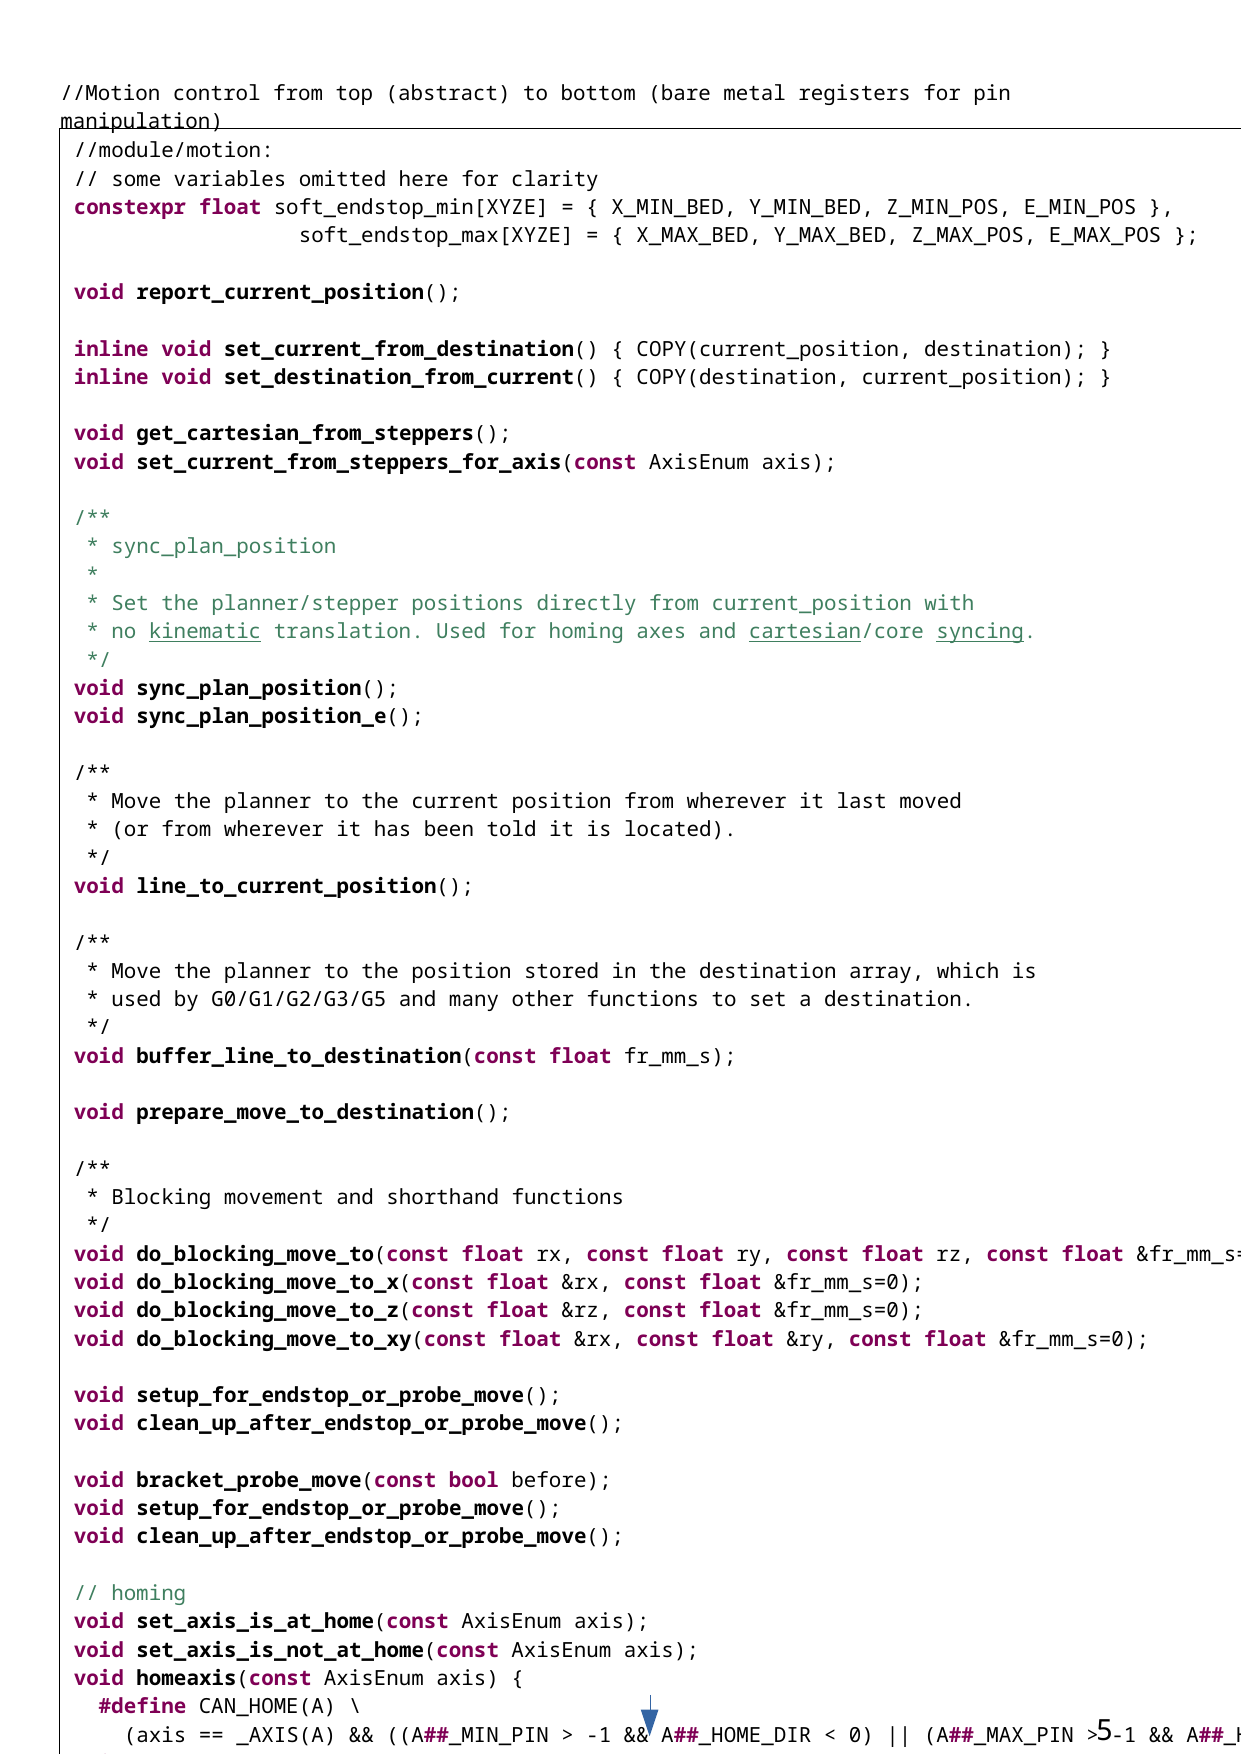

//Motion control from top (abstract) to bottom (bare metal registers for pin manipulation)
//module/motion:
// some variables omitted here for clarity
constexpr float soft_endstop_min[XYZE] = { X_MIN_BED, Y_MIN_BED, Z_MIN_POS, E_MIN_POS },
 soft_endstop_max[XYZE] = { X_MAX_BED, Y_MAX_BED, Z_MAX_POS, E_MAX_POS };
void report_current_position();
inline void set_current_from_destination() { COPY(current_position, destination); }
inline void set_destination_from_current() { COPY(destination, current_position); }
void get_cartesian_from_steppers();
void set_current_from_steppers_for_axis(const AxisEnum axis);
/**
 * sync_plan_position
 *
 * Set the planner/stepper positions directly from current_position with
 * no kinematic translation. Used for homing axes and cartesian/core syncing.
 */
void sync_plan_position();
void sync_plan_position_e();
/**
 * Move the planner to the current position from wherever it last moved
 * (or from wherever it has been told it is located).
 */
void line_to_current_position();
/**
 * Move the planner to the position stored in the destination array, which is
 * used by G0/G1/G2/G3/G5 and many other functions to set a destination.
 */
void buffer_line_to_destination(const float fr_mm_s);
void prepare_move_to_destination();
/**
 * Blocking movement and shorthand functions
 */
void do_blocking_move_to(const float rx, const float ry, const float rz, const float &fr_mm_s=0);
void do_blocking_move_to_x(const float &rx, const float &fr_mm_s=0);
void do_blocking_move_to_z(const float &rz, const float &fr_mm_s=0);
void do_blocking_move_to_xy(const float &rx, const float &ry, const float &fr_mm_s=0);
void setup_for_endstop_or_probe_move();
void clean_up_after_endstop_or_probe_move();
void bracket_probe_move(const bool before);
void setup_for_endstop_or_probe_move();
void clean_up_after_endstop_or_probe_move();
// homing
void set_axis_is_at_home(const AxisEnum axis);
void set_axis_is_not_at_home(const AxisEnum axis);
void homeaxis(const AxisEnum axis) {
 #define CAN_HOME(A) \
 (axis == _AXIS(A) && ((A##_MIN_PIN > -1 && A##_HOME_DIR < 0) || (A##_MAX_PIN > -1 && A##_HOME_DIR > 0)))
 if (!CAN_HOME(X) && !CAN_HOME(Y) && !CAN_HOME(Z) && !CAN_HOME(E)) return;
 const int axis_home_dir = (home_dir(axis));
 planner:do_homing_move(axis, 1.5f * max_length(axis * axis_home_dir));
 // When homing Z with probe respect probe clearance
 const float bump = axis_home_dir * (home_bump_mm(axis));
 if (bump) {
 planner:do_homing_move(axis, -bump);
 // Slow move towards endstop until triggered
 planner:do_homing_move(axis, 2 * bump, get_homing_bump_feedrate(axis));
 }
 // For cartesian/core machines,
 // set the axis to its home position
 set_axis_is_at_home(axis);
 sync_plan_position();
 destination[axis] = current_position[axis];
}